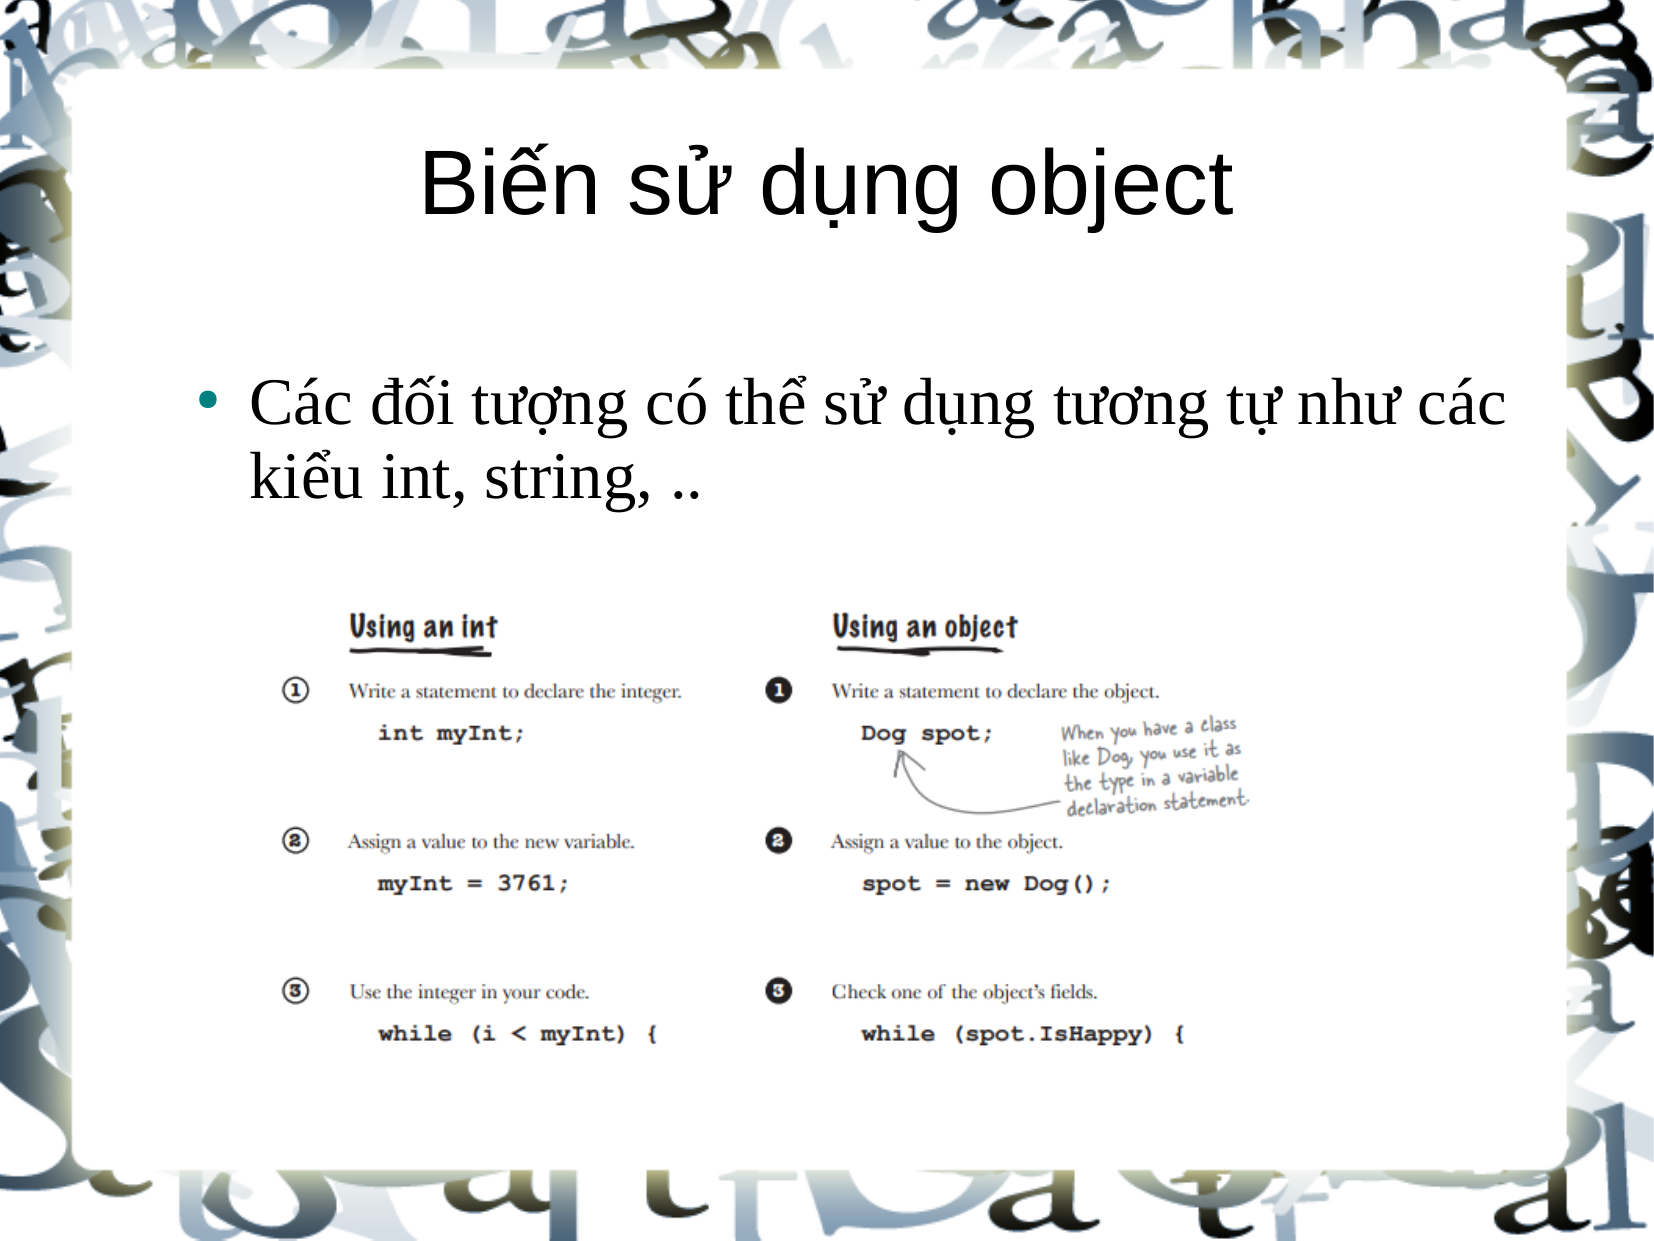

# Biến sử dụng object
Các đối tượng có thể sử dụng tương tự như các kiểu int, string, ..